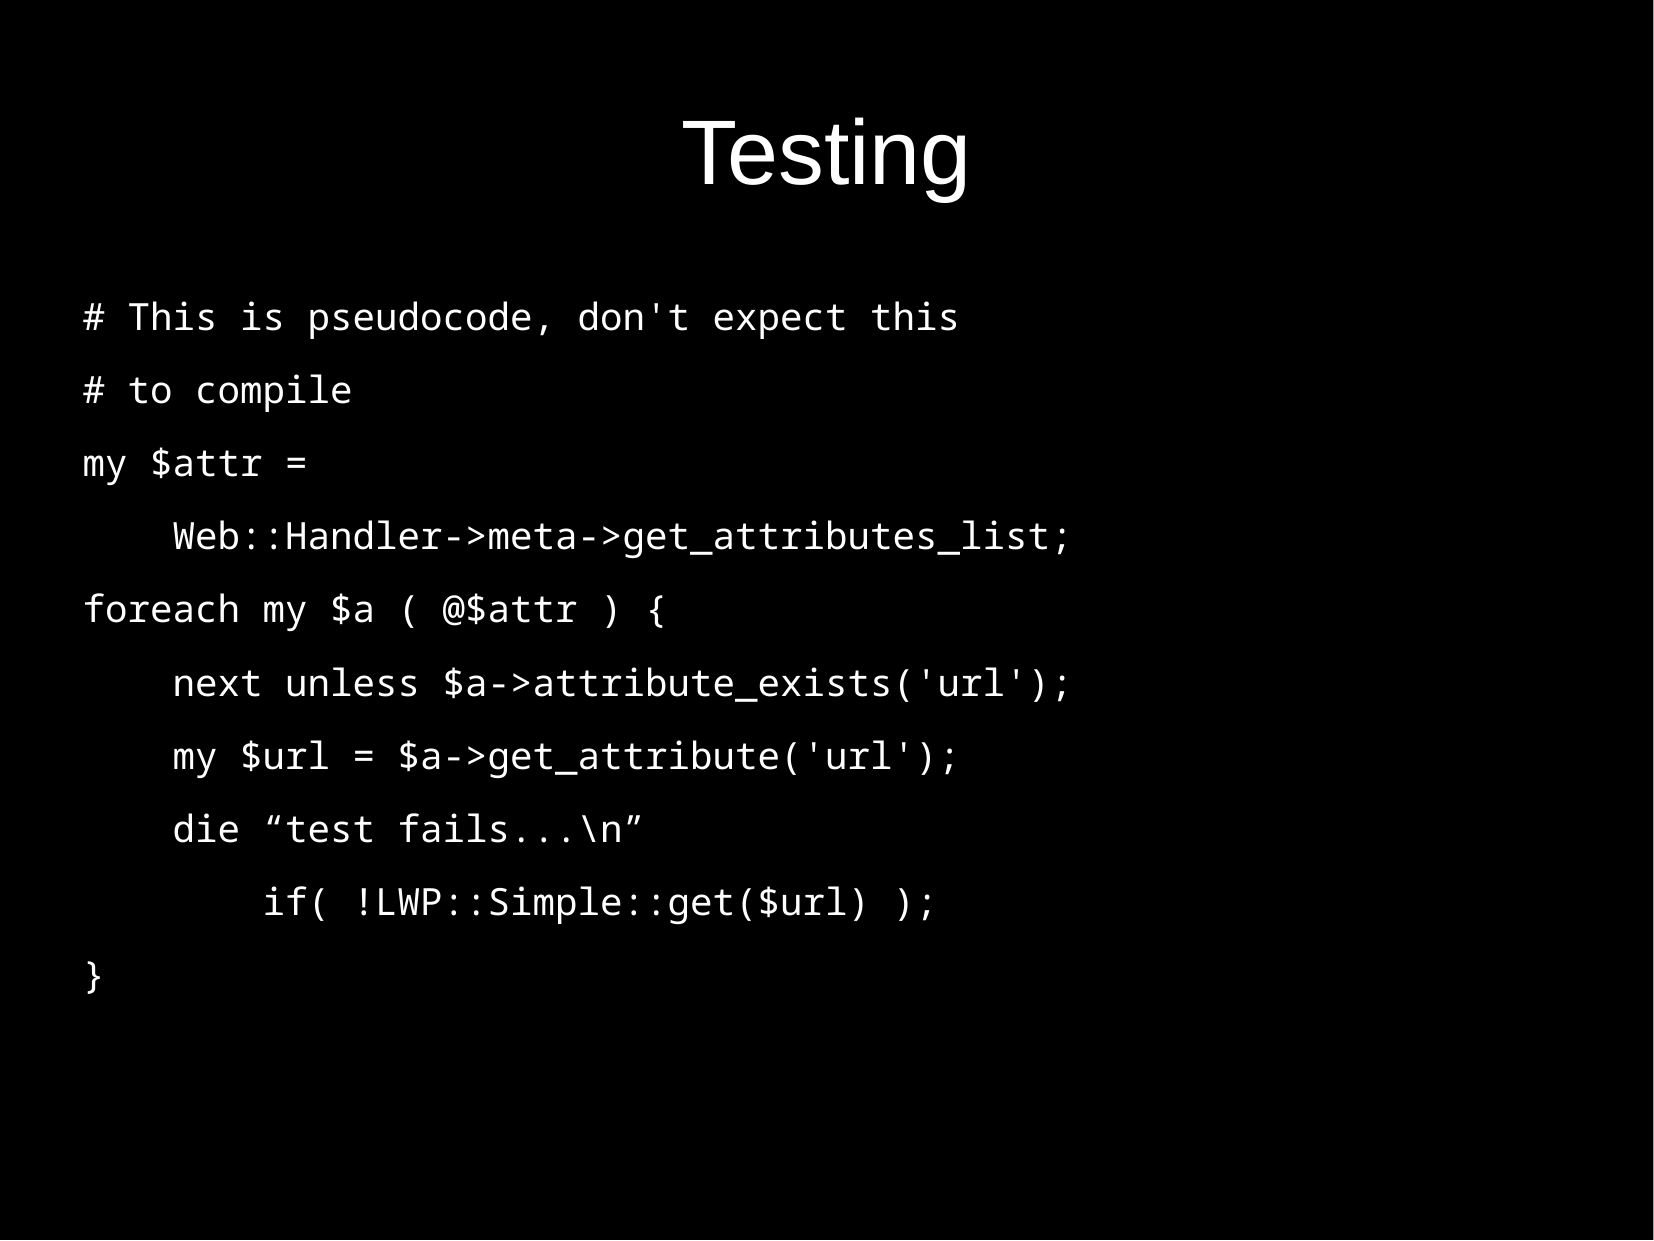

# Testing
# This is pseudocode, don't expect this
# to compile
my $attr =
 Web::Handler->meta->get_attributes_list;
foreach my $a ( @$attr ) {
 next unless $a->attribute_exists('url');
 my $url = $a->get_attribute('url');
 die “test fails...\n”
 if( !LWP::Simple::get($url) );
}